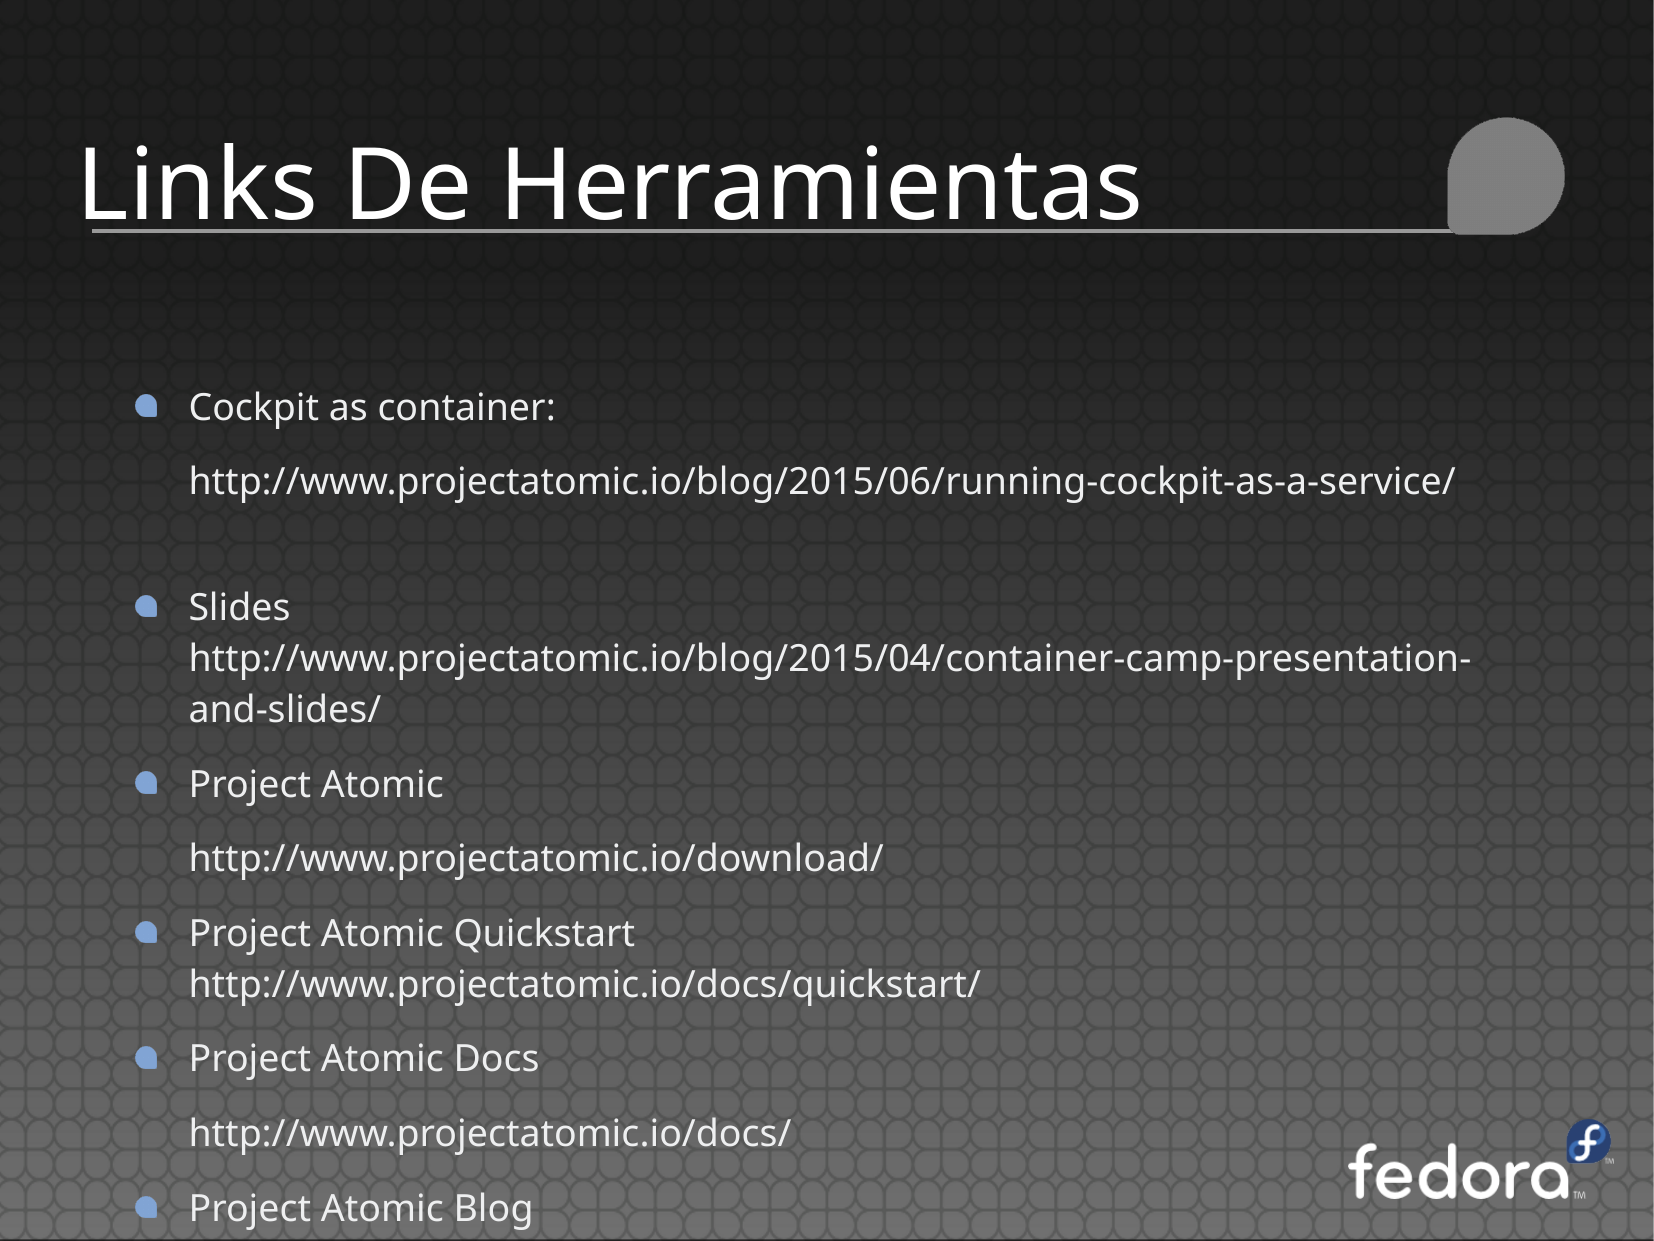

# Links De Herramientas
Cockpit as container:
http://www.projectatomic.io/blog/2015/06/running-cockpit-as-a-service/
Slides
http://www.projectatomic.io/blog/2015/04/container-camp-presentation-and-slides/
Project Atomic
http://www.projectatomic.io/download/
Project Atomic Quickstart
http://www.projectatomic.io/docs/quickstart/
Project Atomic Docs
http://www.projectatomic.io/docs/
Project Atomic Blog
http://www.projectatomic.io/blog/